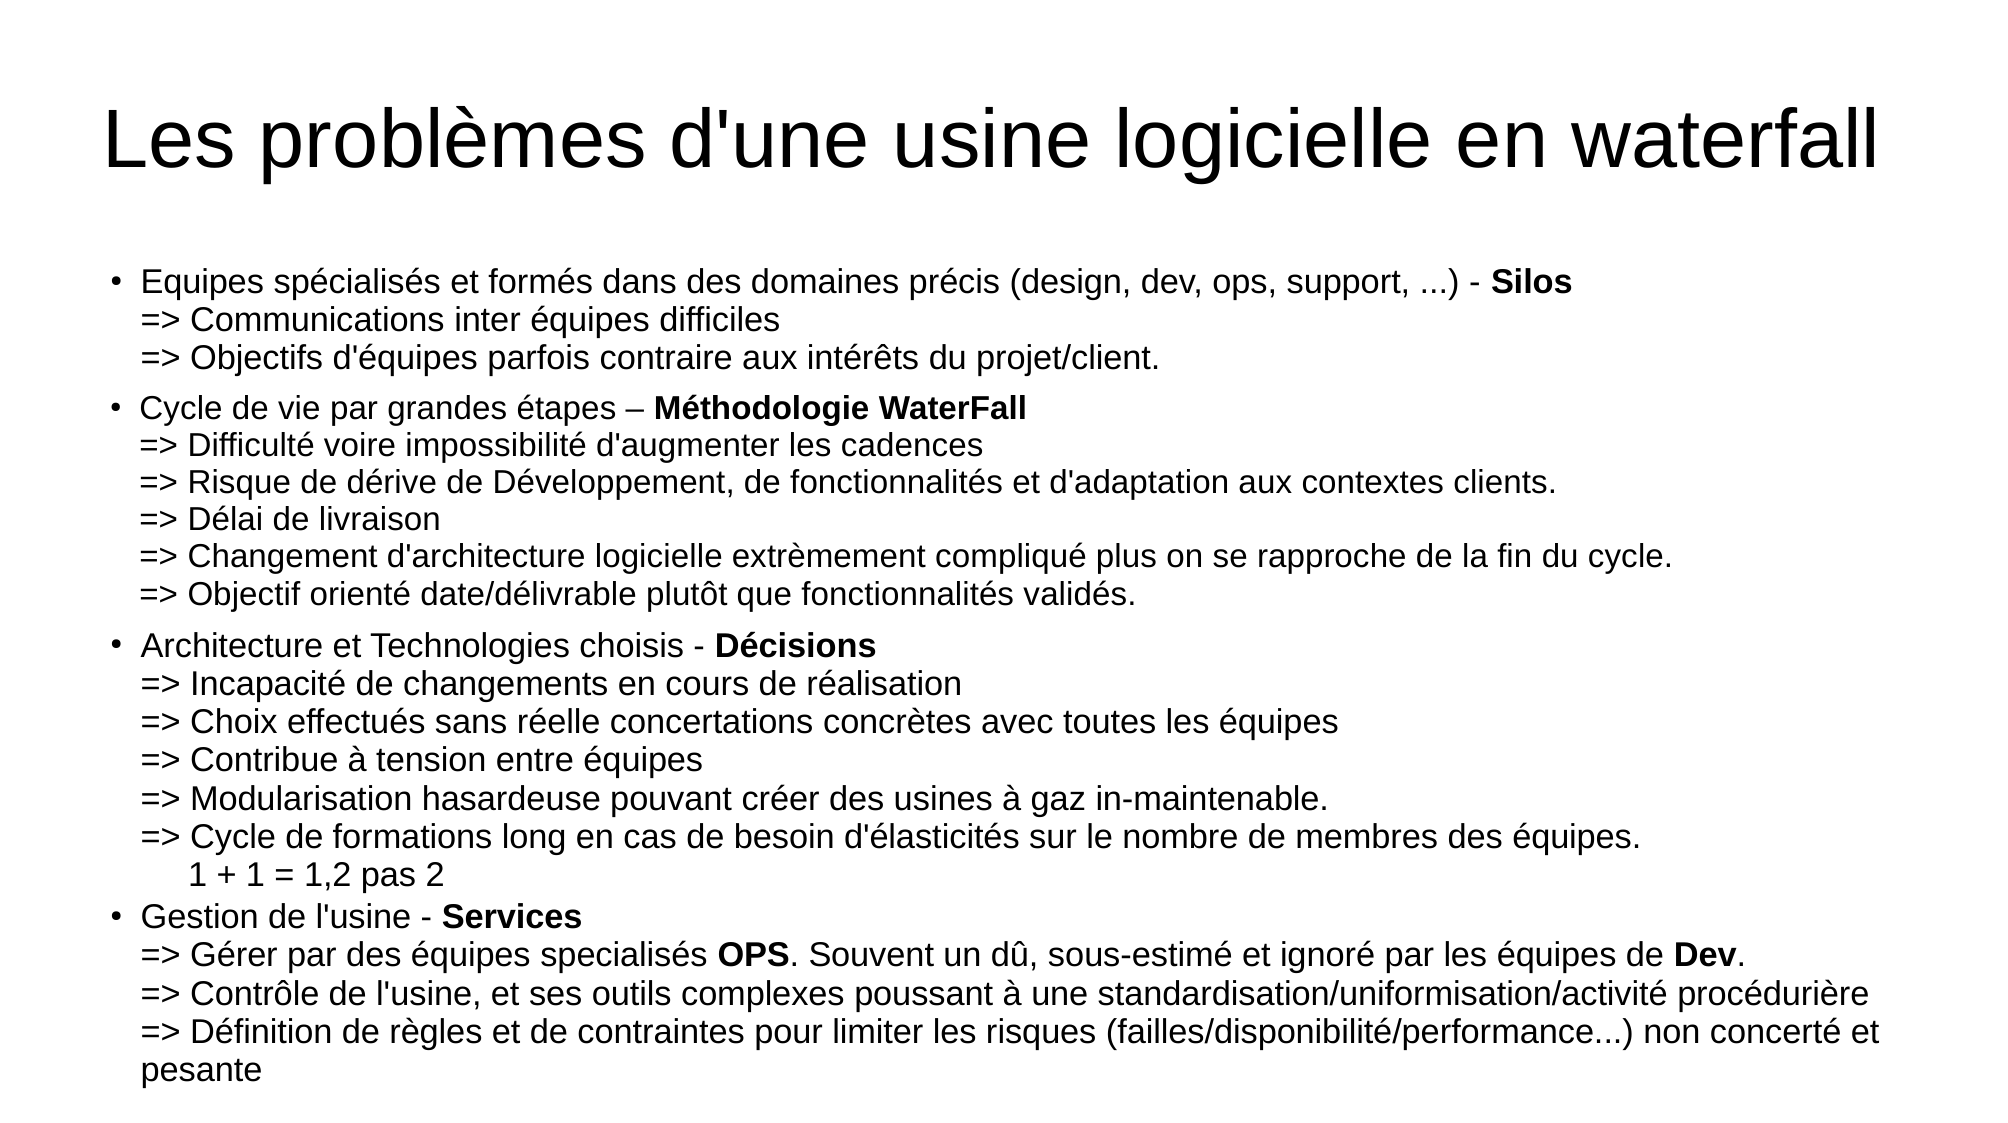

# Les problèmes d'une usine logicielle en waterfall
Equipes spécialisés et formés dans des domaines précis (design, dev, ops, support, ...) - Silos
=> Communications inter équipes difficiles
=> Objectifs d'équipes parfois contraire aux intérêts du projet/client.
Cycle de vie par grandes étapes – Méthodologie WaterFall
=> Difficulté voire impossibilité d'augmenter les cadences
=> Risque de dérive de Développement, de fonctionnalités et d'adaptation aux contextes clients.
=> Délai de livraison
=> Changement d'architecture logicielle extrèmement compliqué plus on se rapproche de la fin du cycle.
=> Objectif orienté date/délivrable plutôt que fonctionnalités validés.
Architecture et Technologies choisis - Décisions
=> Incapacité de changements en cours de réalisation
=> Choix effectués sans réelle concertations concrètes avec toutes les équipes
=> Contribue à tension entre équipes
=> Modularisation hasardeuse pouvant créer des usines à gaz in-maintenable.
=> Cycle de formations long en cas de besoin d'élasticités sur le nombre de membres des équipes.
 1 + 1 = 1,2 pas 2
Gestion de l'usine - Services
=> Gérer par des équipes specialisés OPS. Souvent un dû, sous-estimé et ignoré par les équipes de Dev.
=> Contrôle de l'usine, et ses outils complexes poussant à une standardisation/uniformisation/activité procédurière
=> Définition de règles et de contraintes pour limiter les risques (failles/disponibilité/performance...) non concerté et pesante